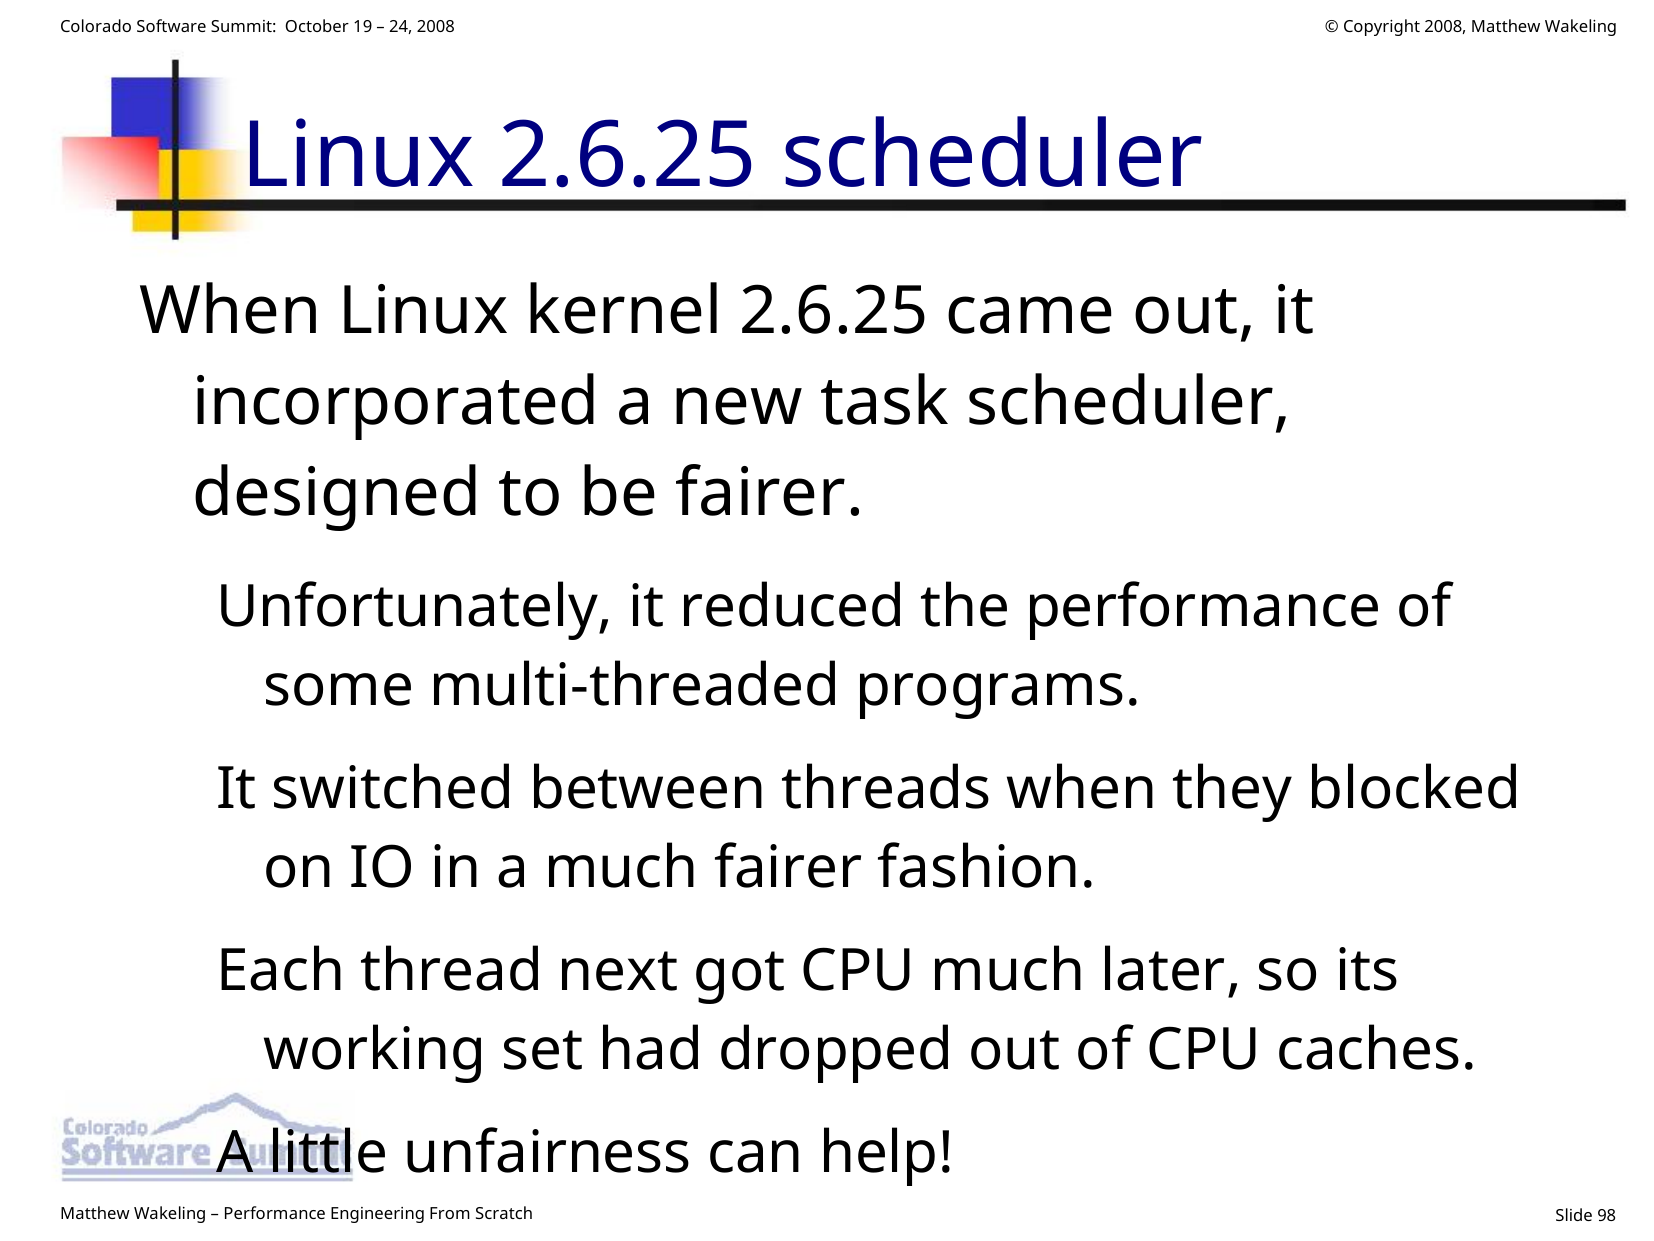

# Linux 2.6.25 scheduler
When Linux kernel 2.6.25 came out, it incorporated a new task scheduler, designed to be fairer.
Unfortunately, it reduced the performance of some multi-threaded programs.
It switched between threads when they blocked on IO in a much fairer fashion.
Each thread next got CPU much later, so its working set had dropped out of CPU caches.
A little unfairness can help!